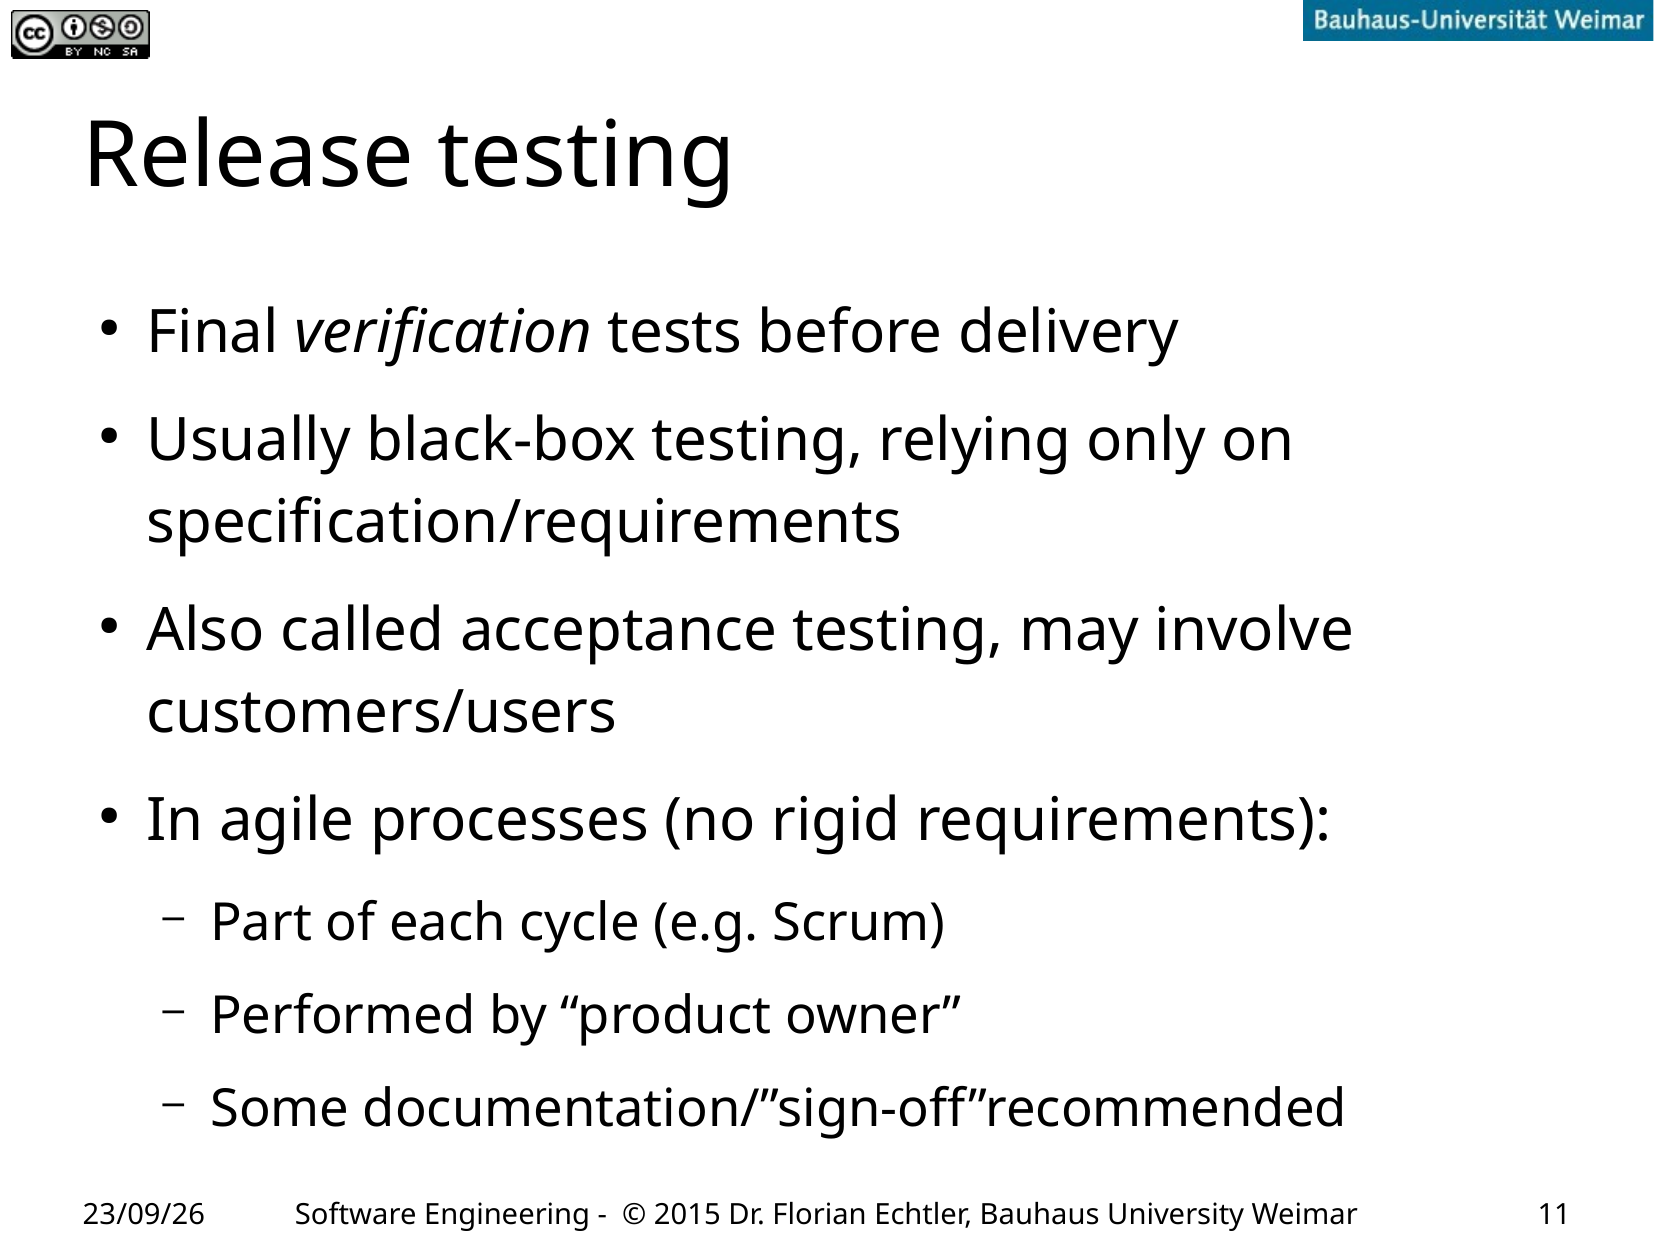

# Release testing
Final verification tests before delivery
Usually black-box testing, relying only on specification/requirements
Also called acceptance testing, may involve customers/users
In agile processes (no rigid requirements):
Part of each cycle (e.g. Scrum)
Performed by “product owner”
Some documentation/”sign-off”recommended
Software Engineering - © 2015 Dr. Florian Echtler, Bauhaus University Weimar
11